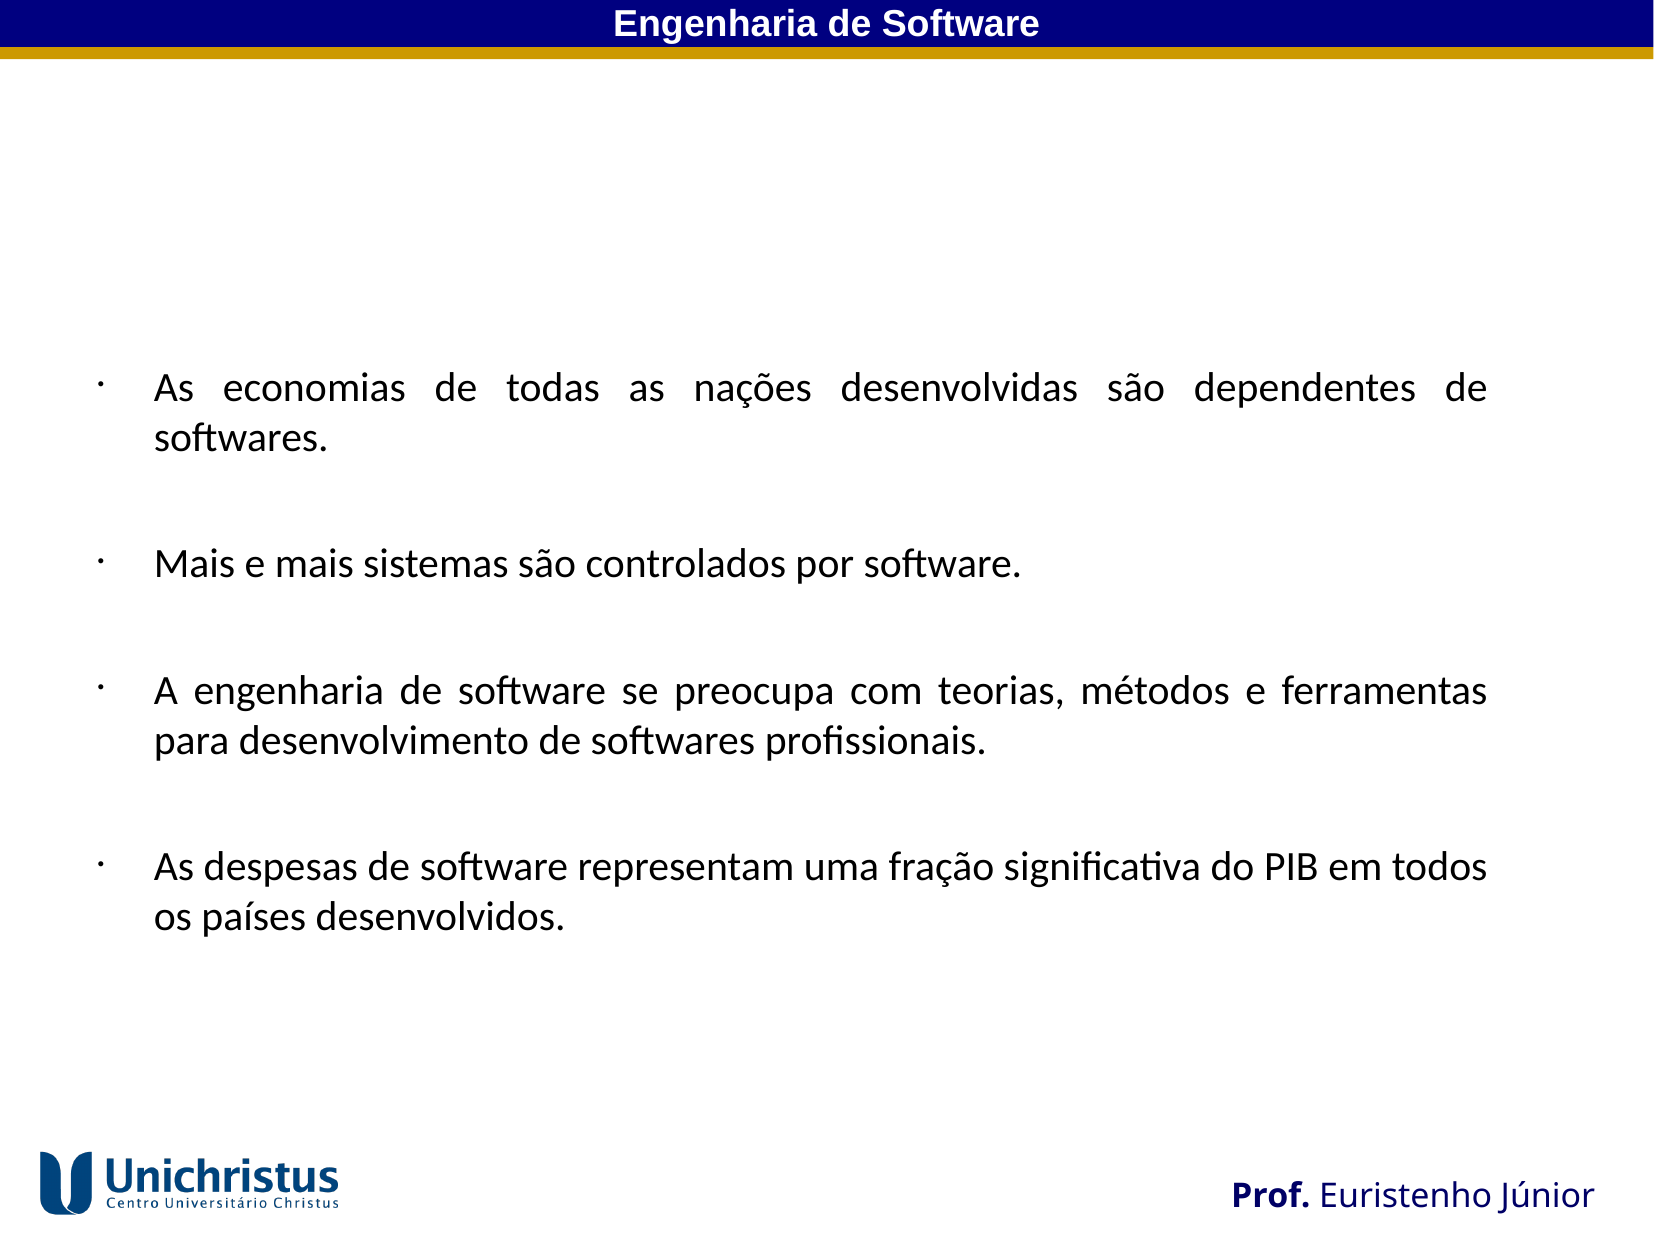

Engenharia de Software
As economias de todas as nações desenvolvidas são dependentes de softwares.
Mais e mais sistemas são controlados por software.
A engenharia de software se preocupa com teorias, métodos e ferramentas para desenvolvimento de softwares profissionais.
As despesas de software representam uma fração significativa do PIB em todos os países desenvolvidos.
Prof. Euristenho Júnior